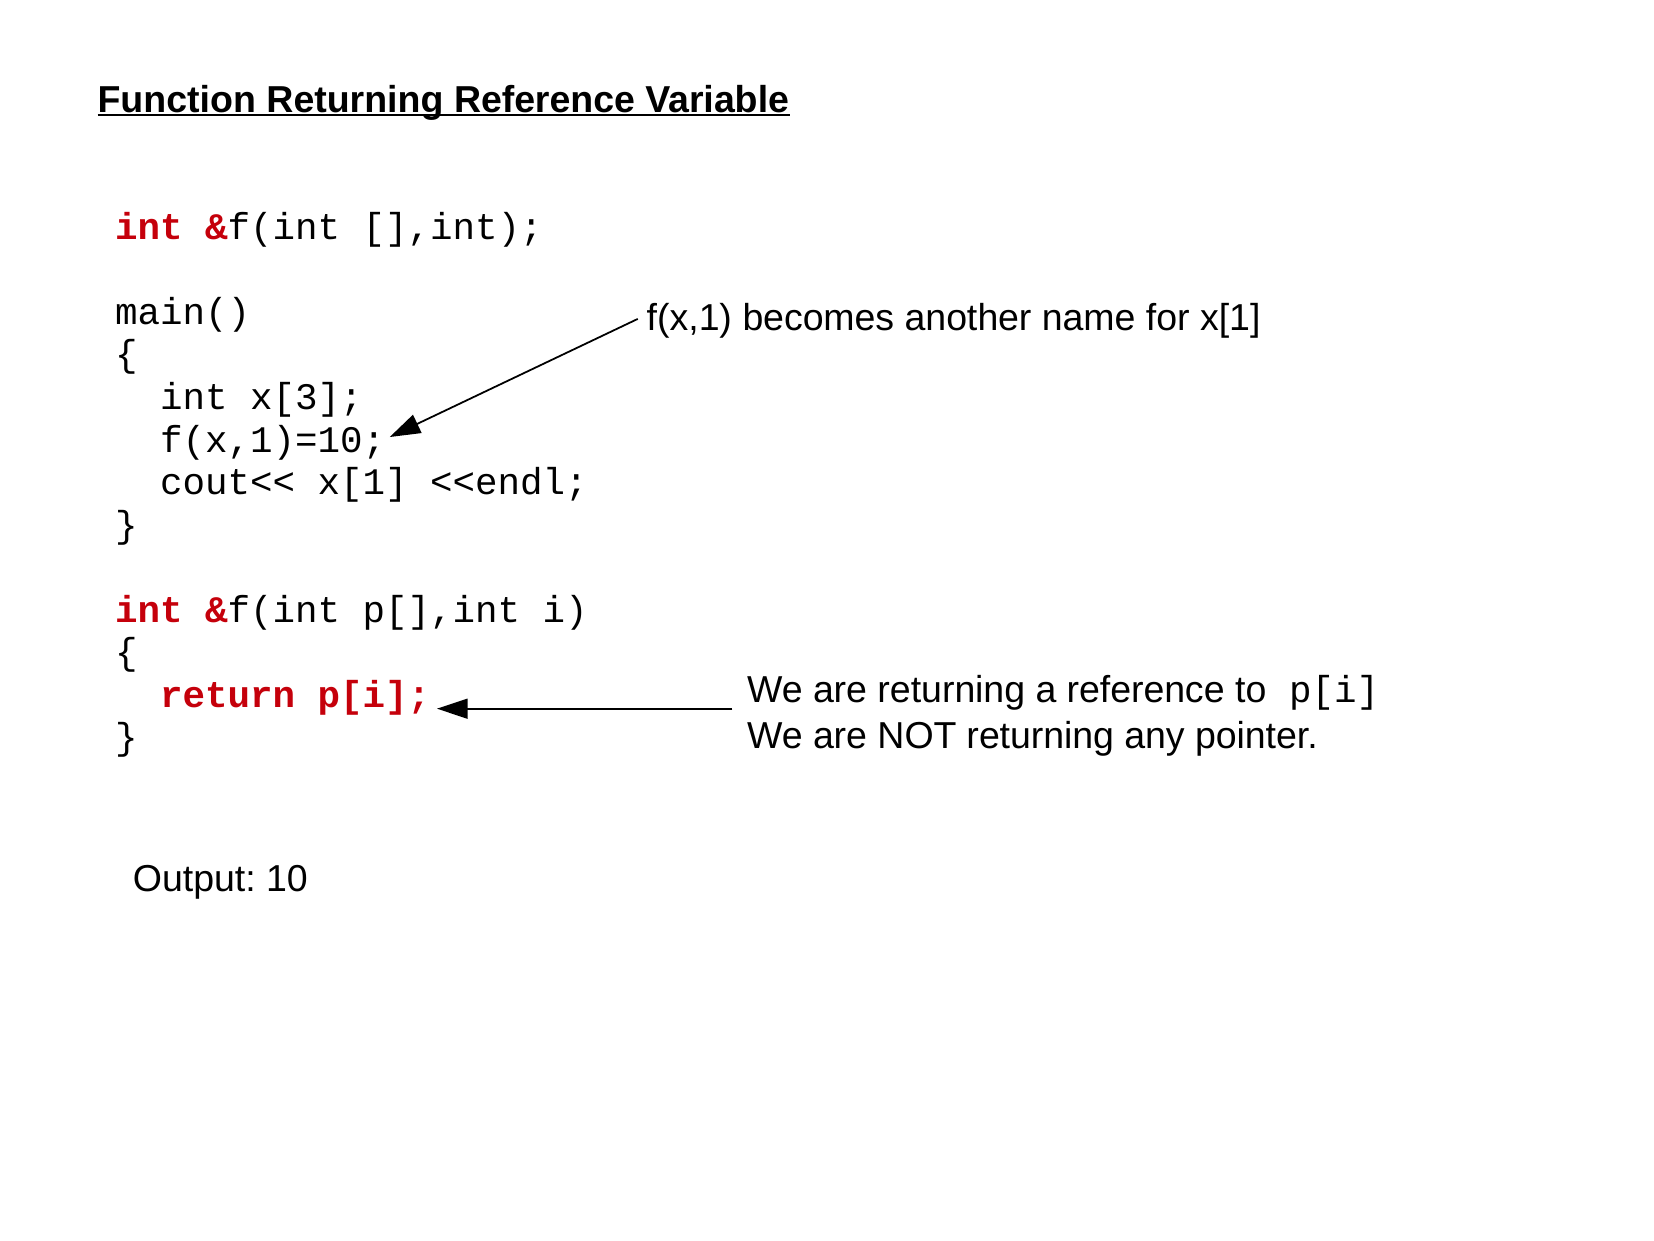

Function Returning Reference Variable
int &f(int [],int);
main()
{
 int x[3];
 f(x,1)=10;
 cout<< x[1] <<endl;
}
int &f(int p[],int i)
{
 return p[i];
}
f(x,1) becomes another name for x[1]
We are returning a reference to p[i]
We are NOT returning any pointer.
Output: 10